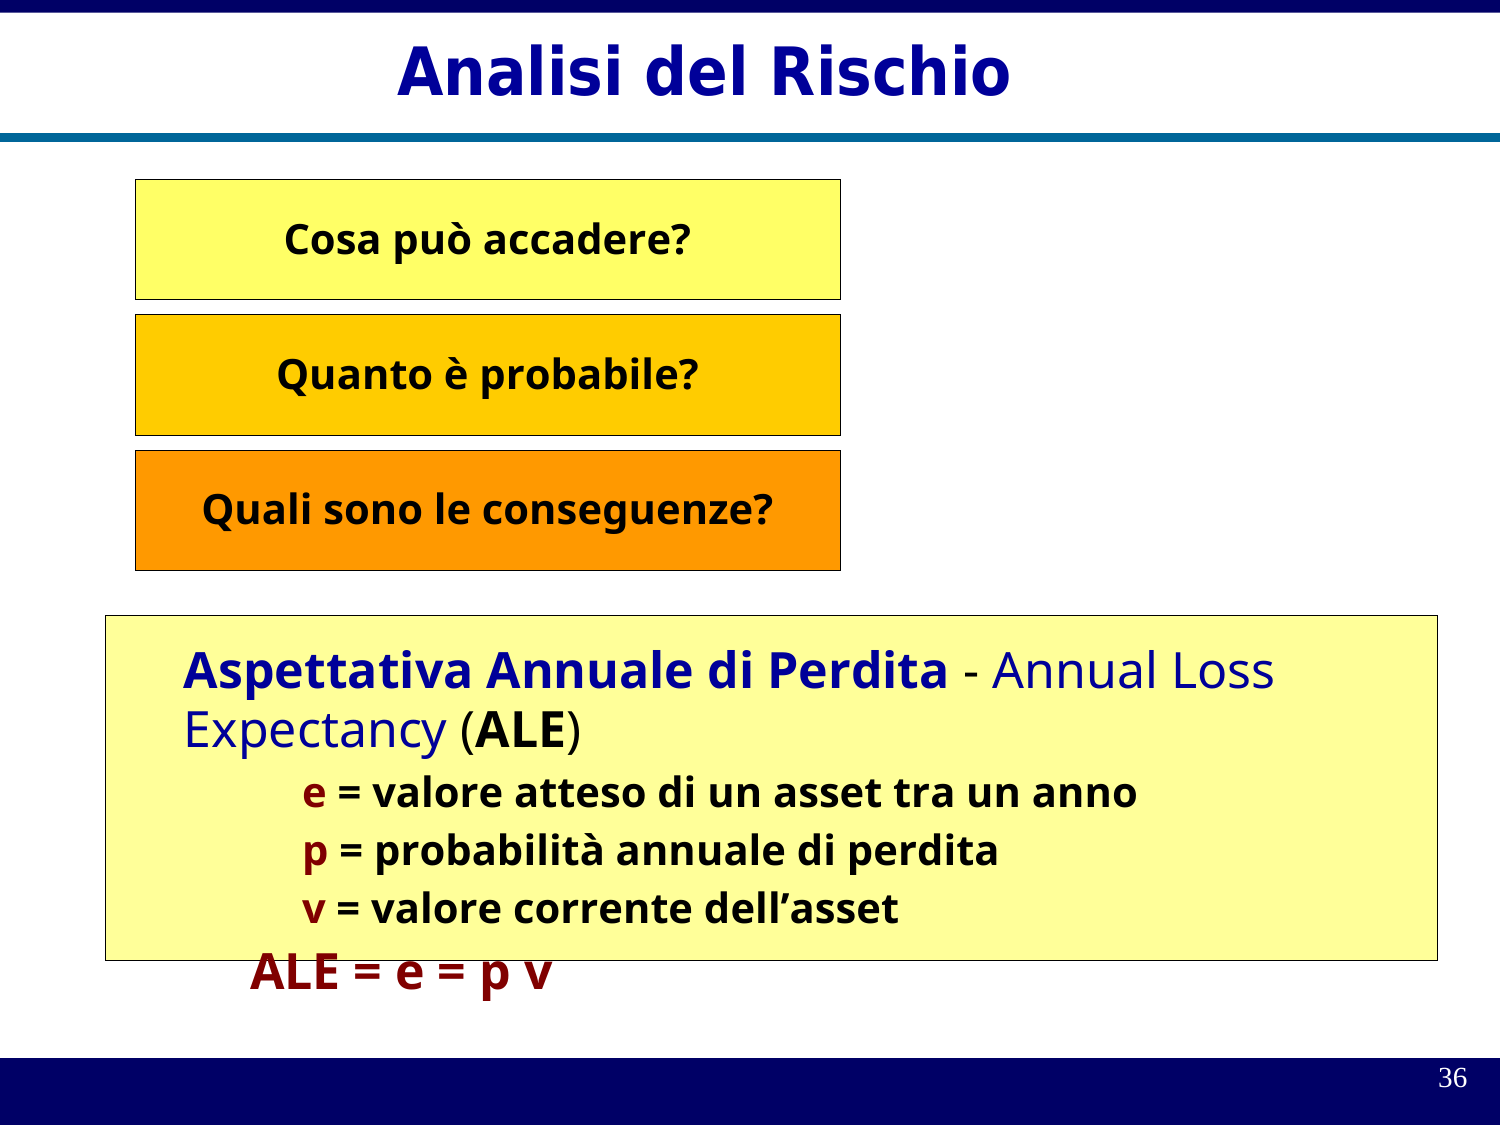

# Analisi del Rischio
Aspettativa Annuale di Perdita - Annual Loss Expectancy (ALE)
e = valore atteso di un asset tra un anno
p = probabilità annuale di perdita
v = valore corrente dell’asset
	ALE = e = p v
Cosa può accadere?
Quanto è probabile?
Quali sono le conseguenze?